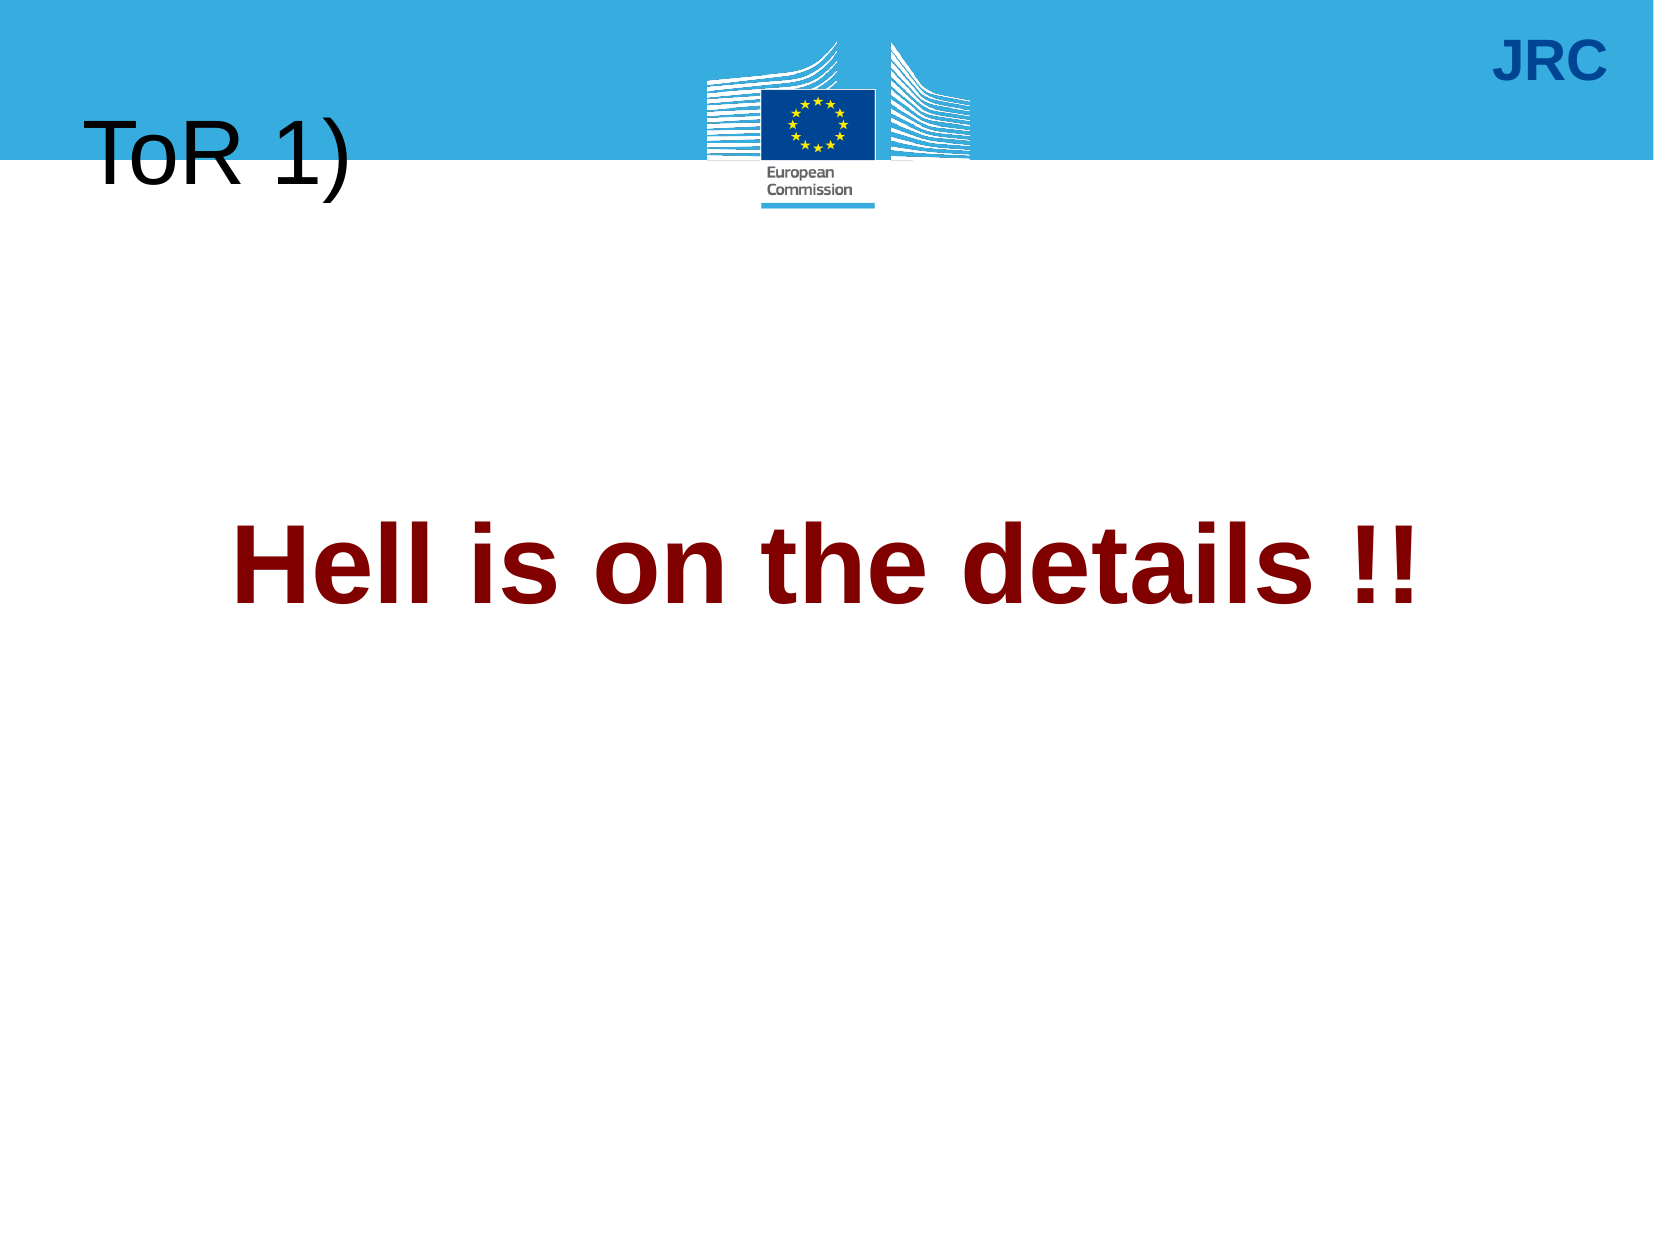

JRC
ToR 1)
# Hell is on the details !!